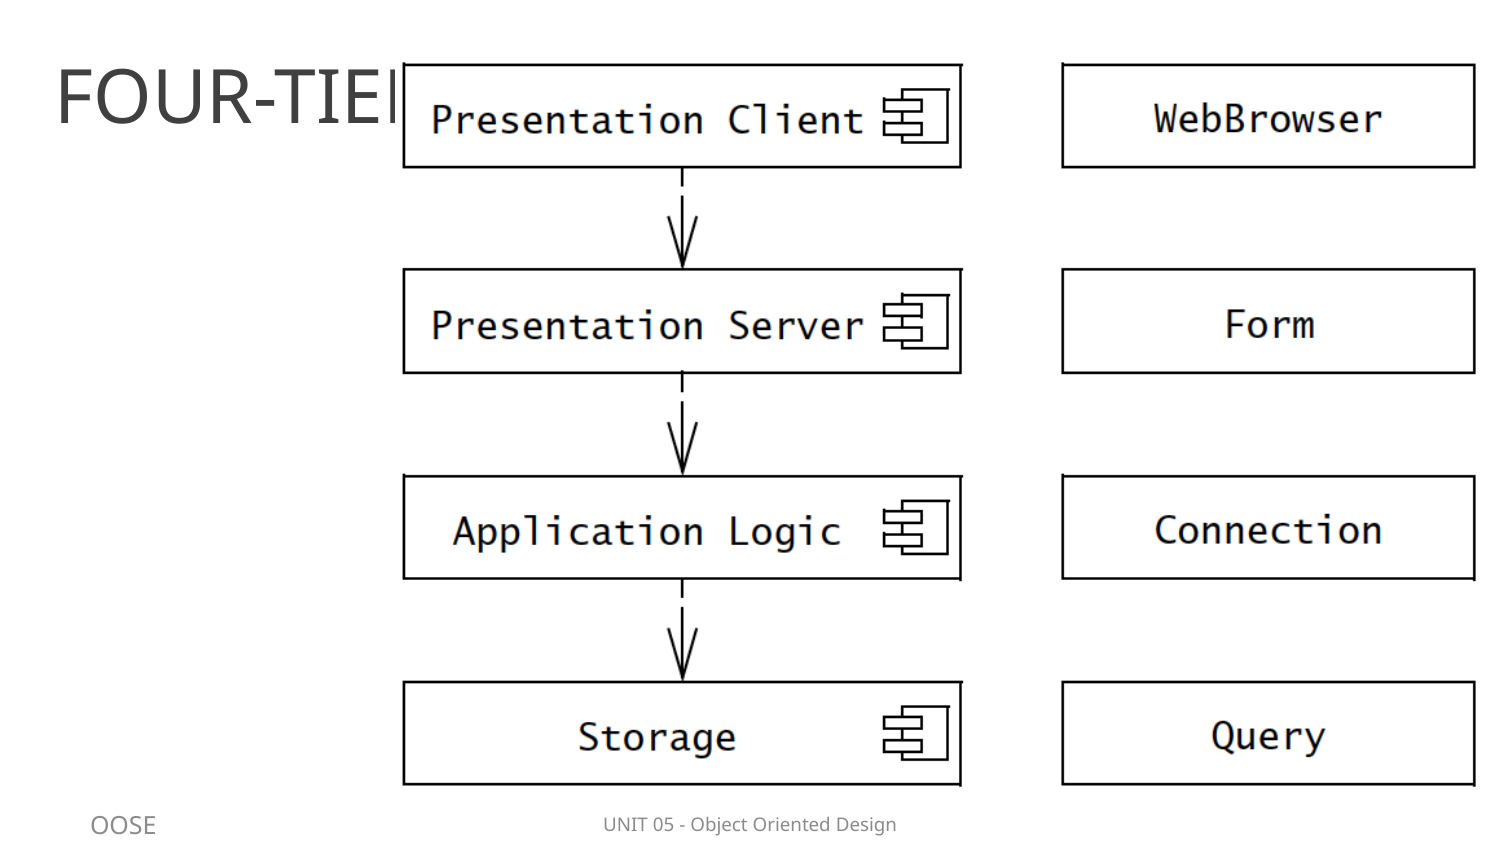

# four-tier
OOSE
UNIT 05 - Object Oriented Design